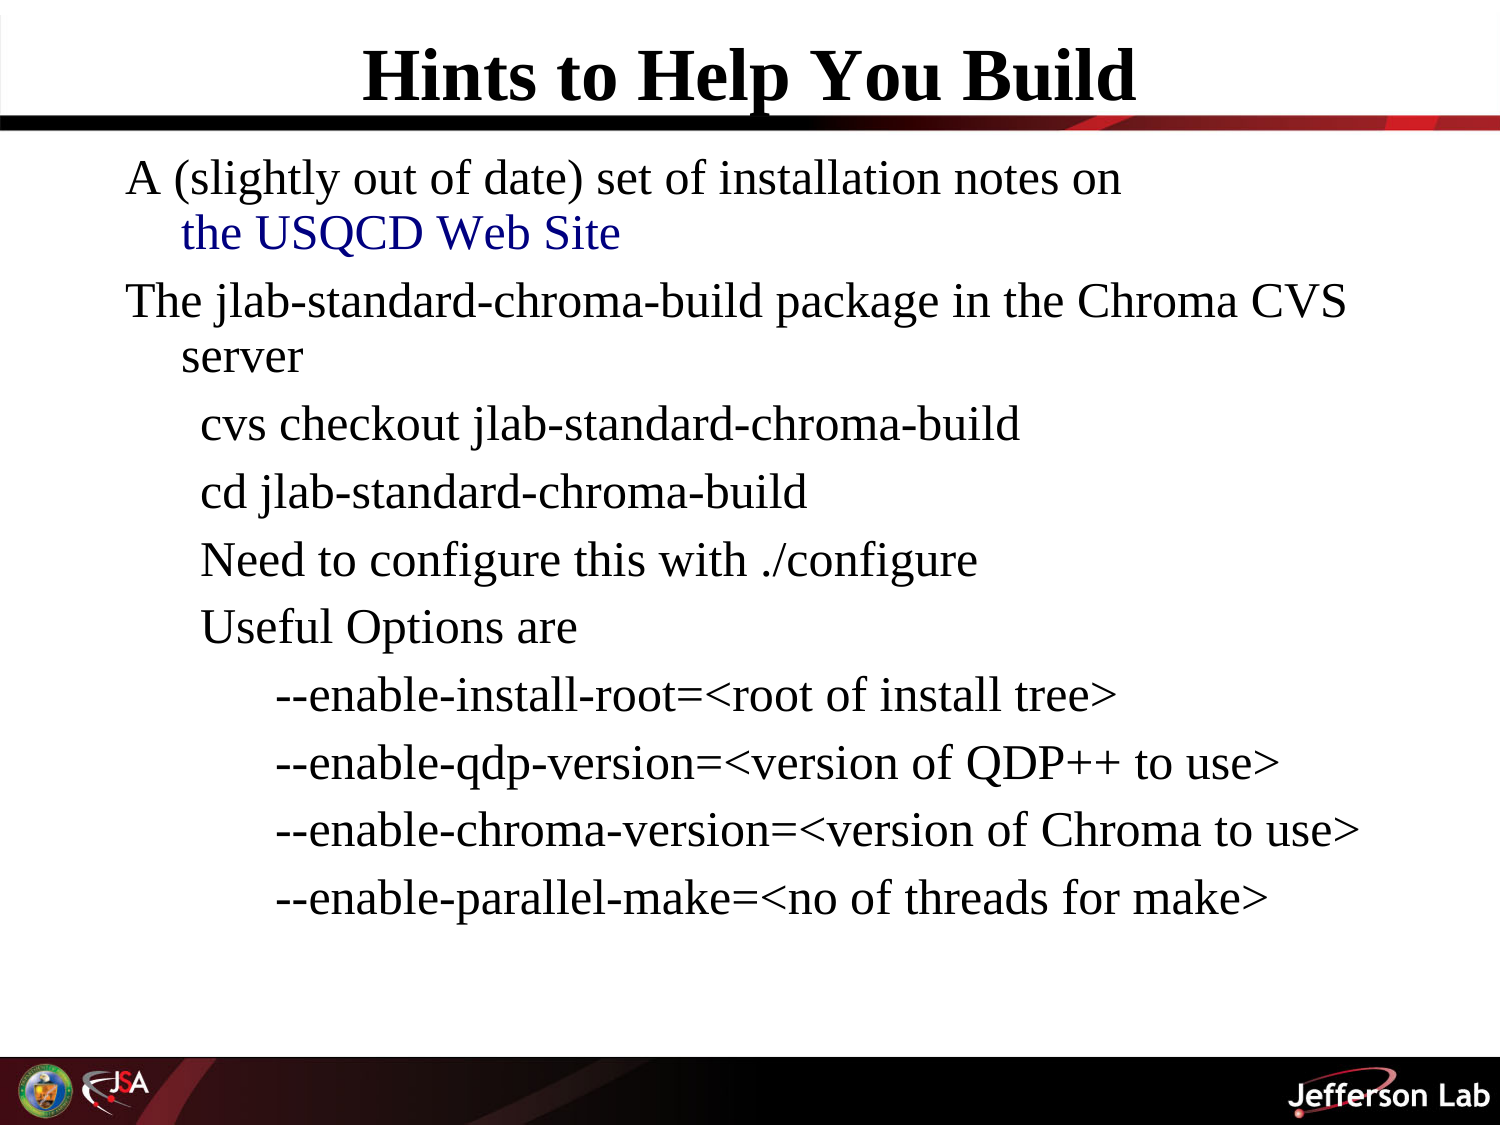

# Hints to Help You Build
A (slightly out of date) set of installation notes on the USQCD Web Site
The jlab-standard-chroma-build package in the Chroma CVS server
cvs checkout jlab-standard-chroma-build
cd jlab-standard-chroma-build
Need to configure this with ./configure
Useful Options are
--enable-install-root=<root of install tree>
--enable-qdp-version=<version of QDP++ to use>
--enable-chroma-version=<version of Chroma to use>
--enable-parallel-make=<no of threads for make>